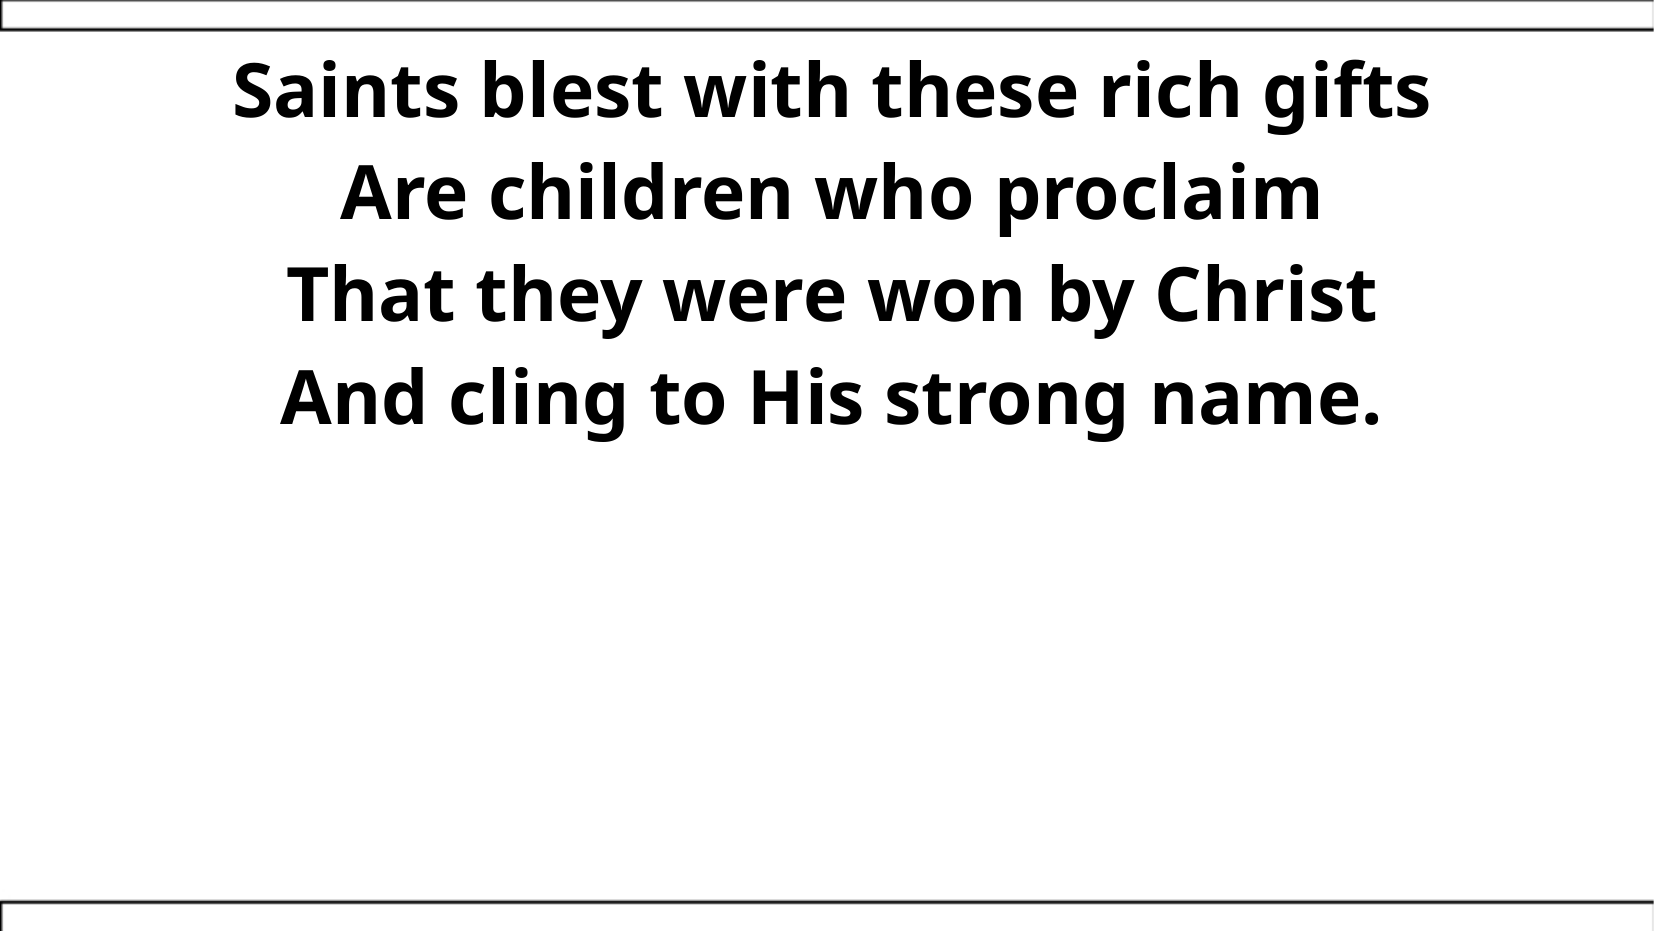

Saints blest with these rich gifts
Are children who proclaim
That they were won by Christ
And cling to His strong name.